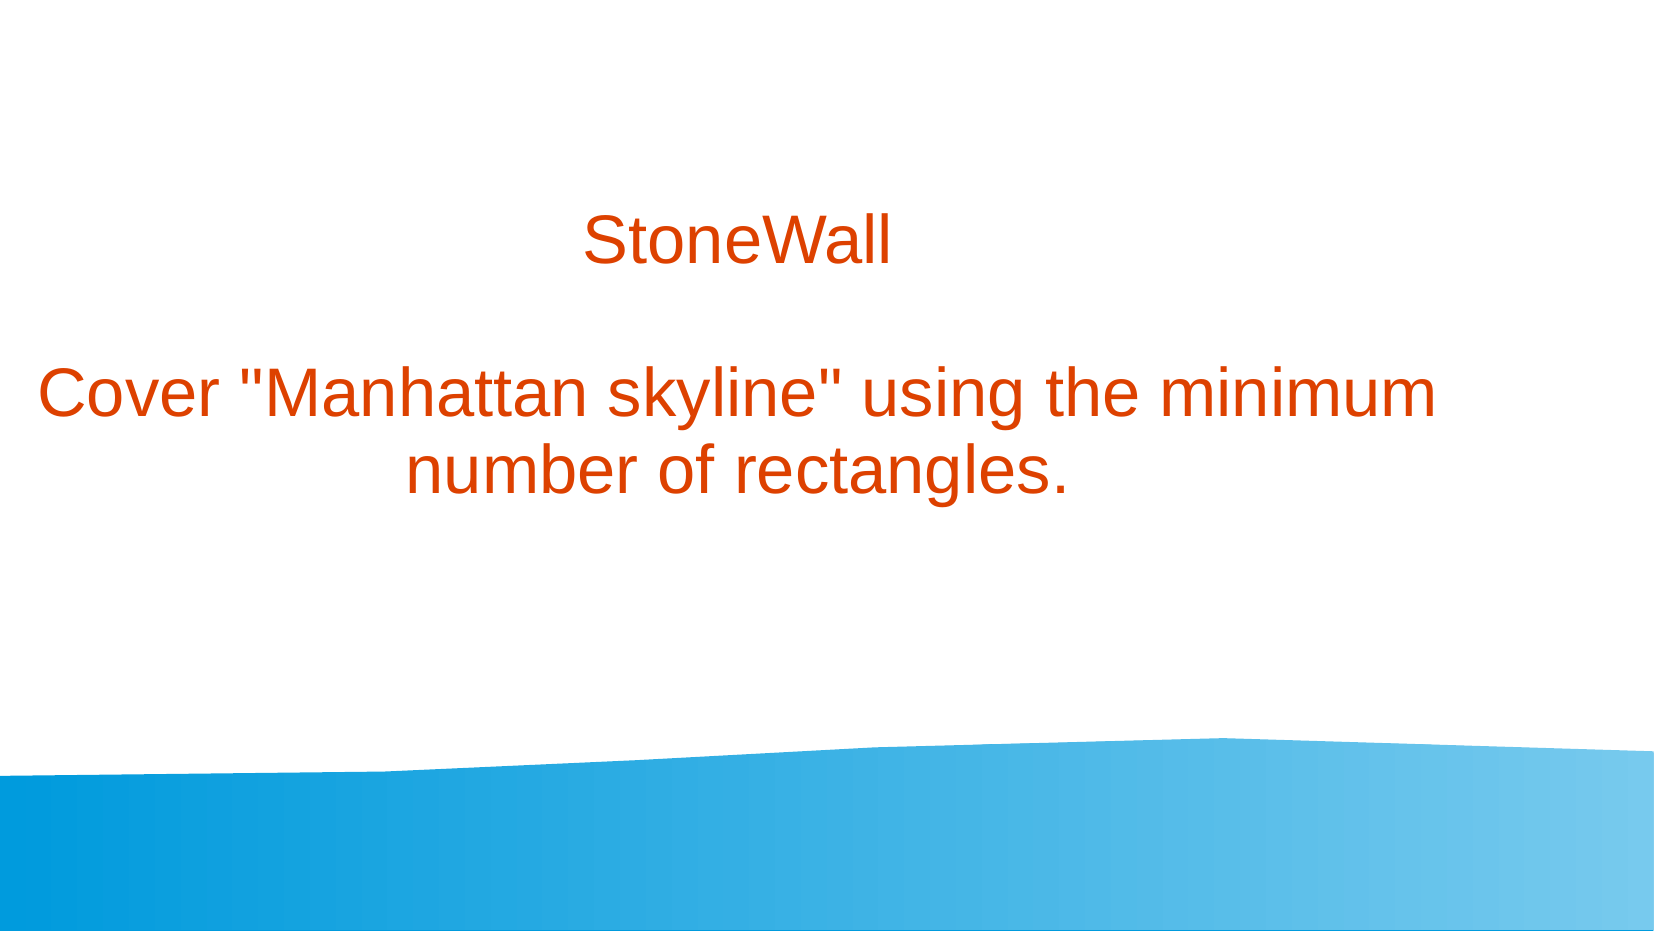

# StoneWall Cover "Manhattan skyline" using the minimum number of rectangles.